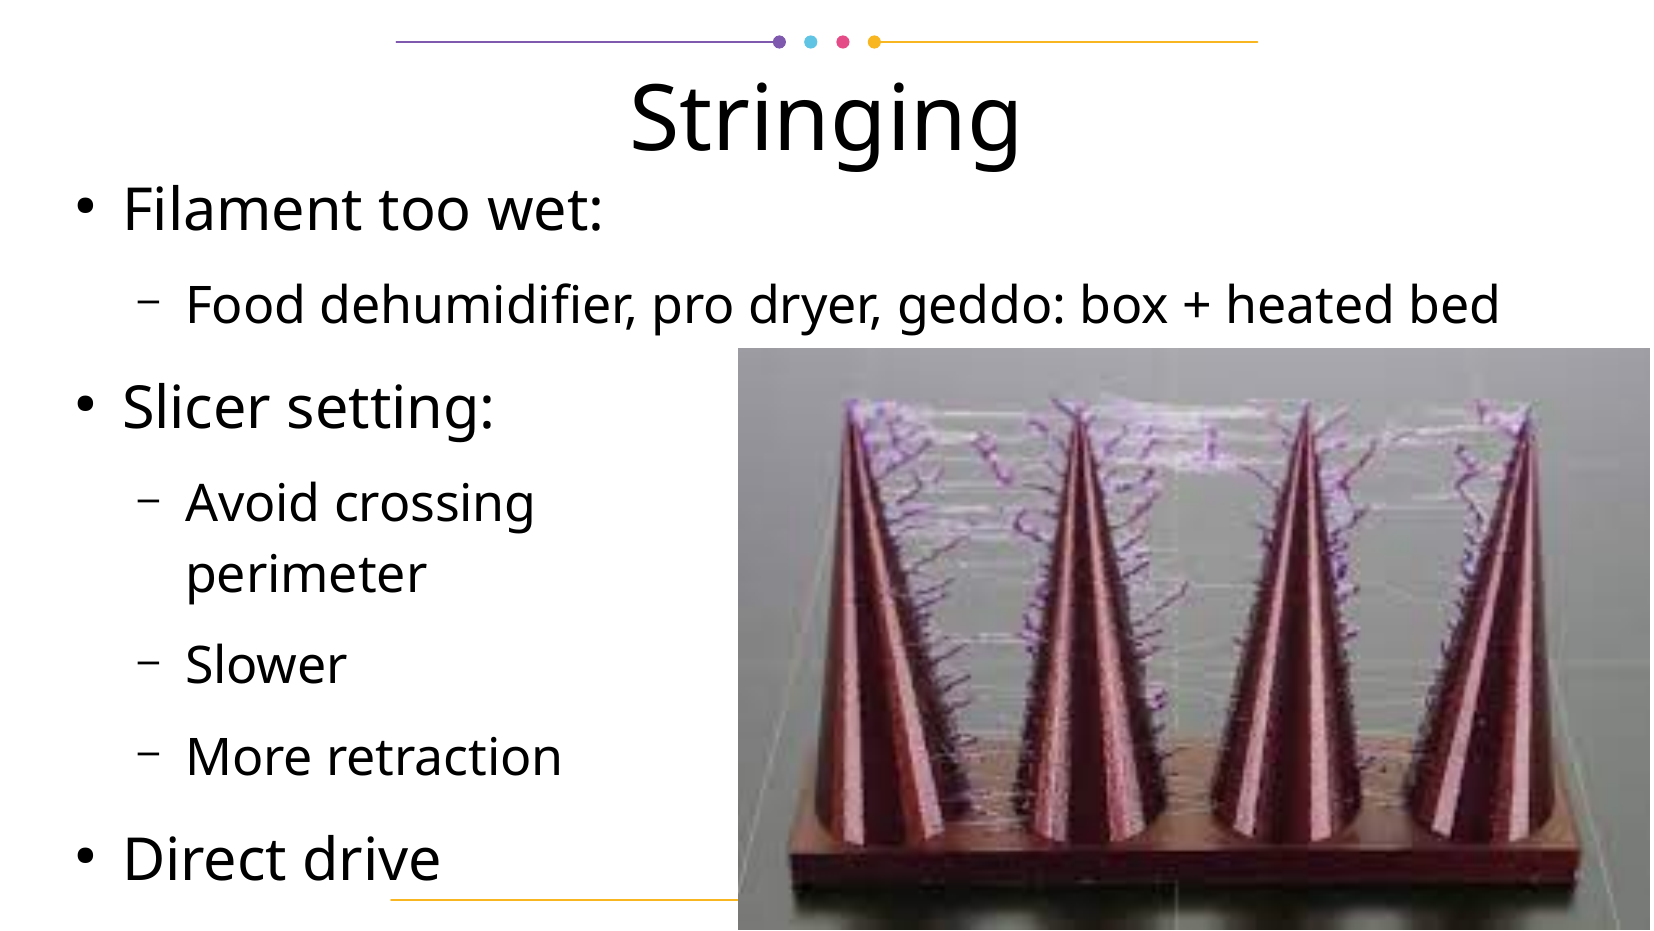

# Stringing
Filament too wet:
Food dehumidifier, pro dryer, geddo: box + heated bed
Slicer setting:
Avoid crossing
perimeter
Slower
More retraction
Direct drive